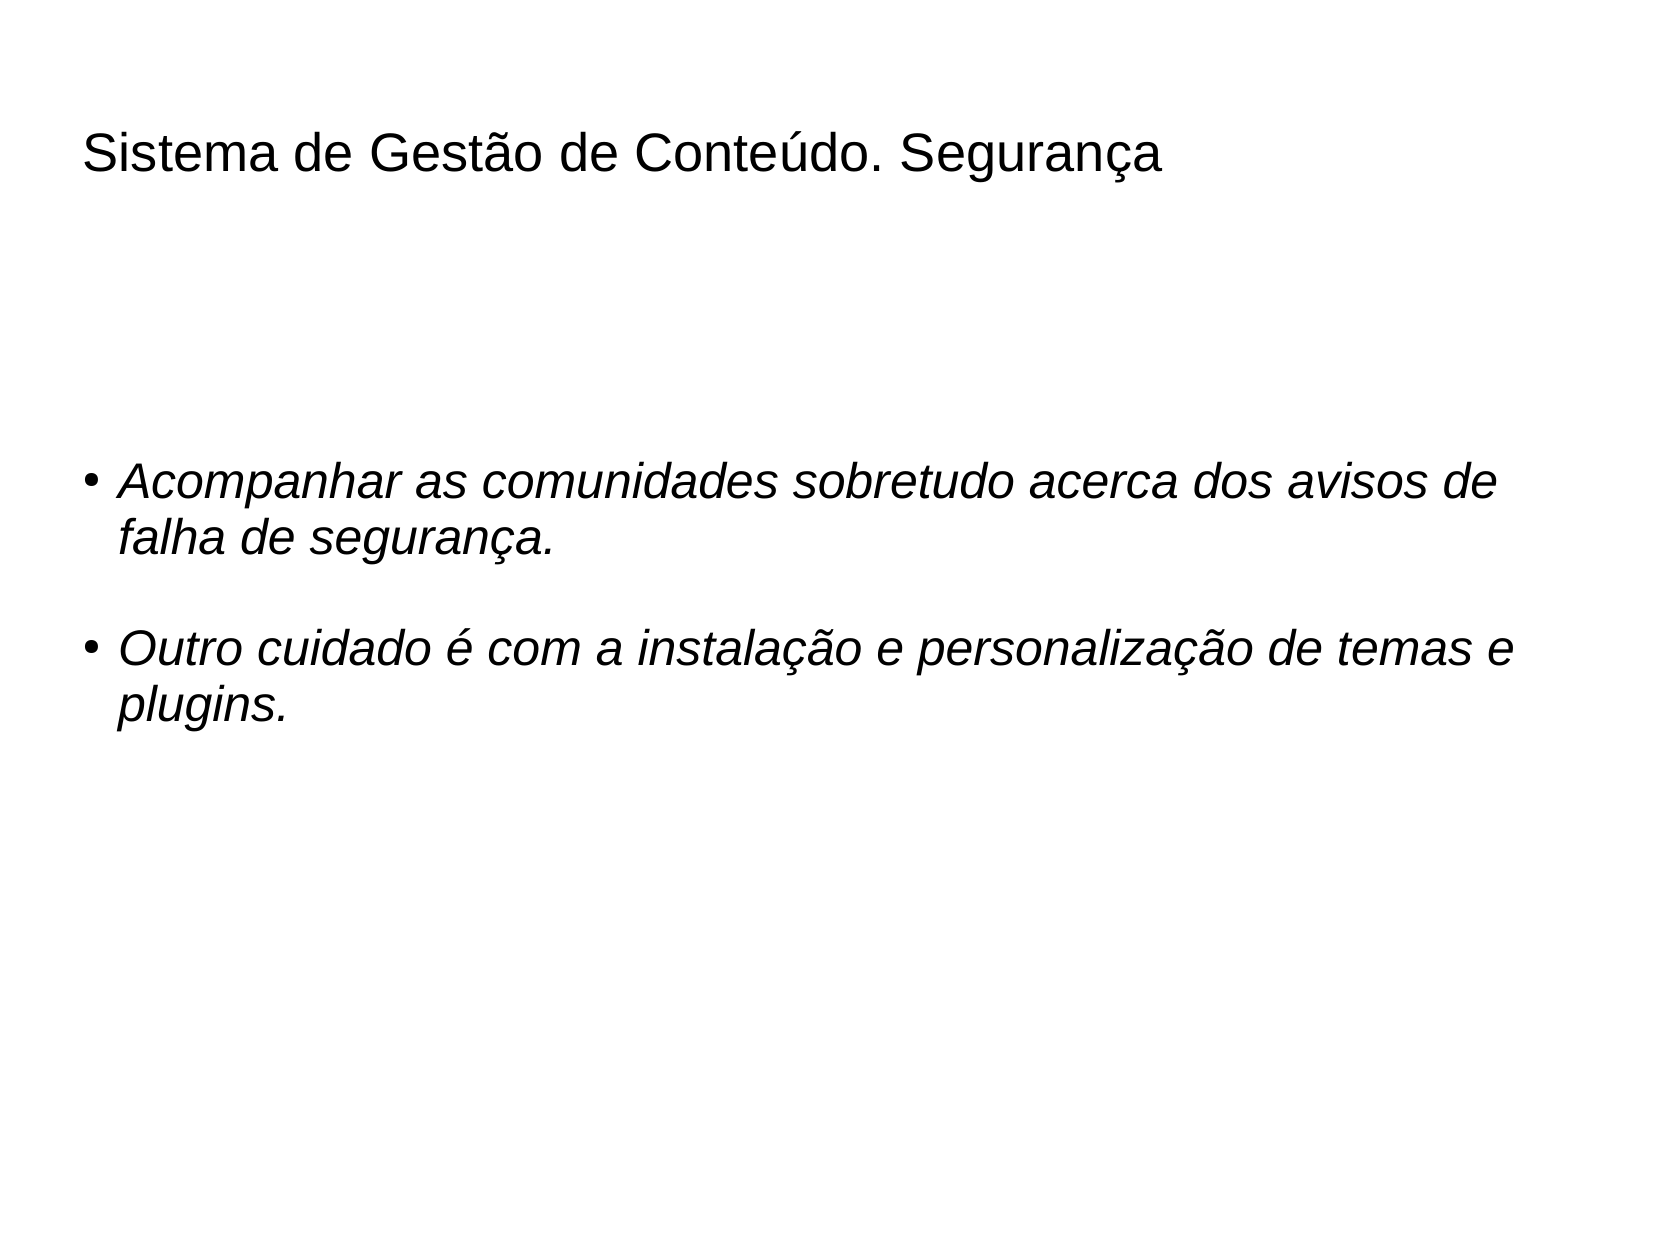

# Sistema de Gestão de Conteúdo. Segurança
Acompanhar as comunidades sobretudo acerca dos avisos de falha de segurança.
Outro cuidado é com a instalação e personalização de temas e plugins.